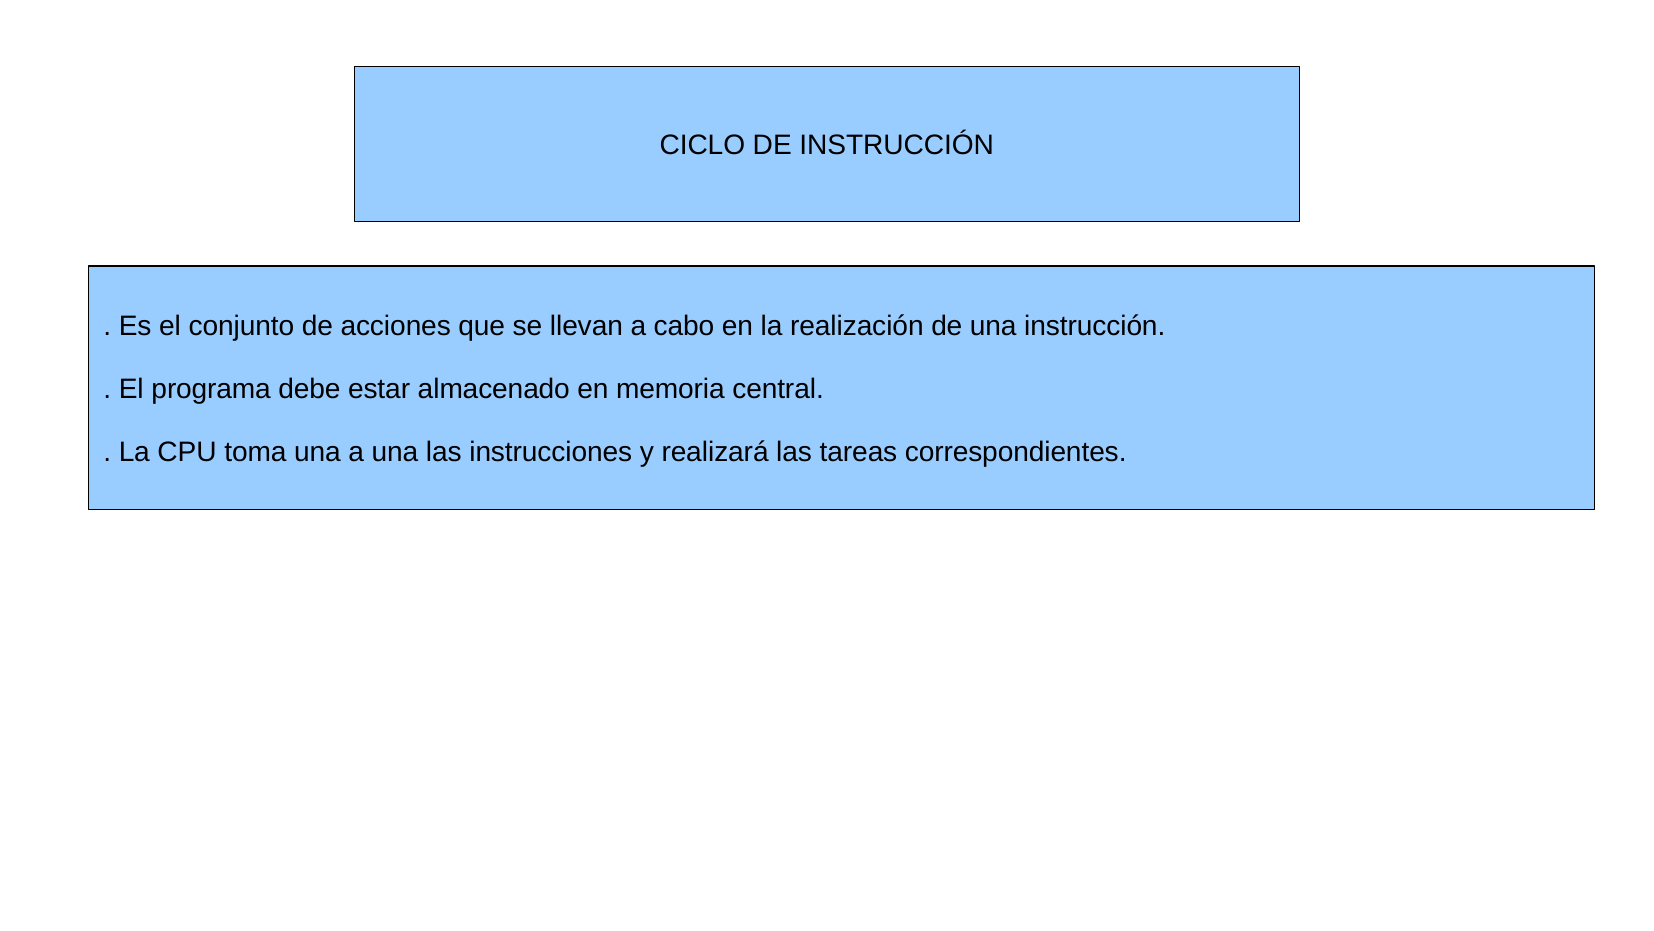

CICLO DE INSTRUCCIÓN
. Es el conjunto de acciones que se llevan a cabo en la realización de una instrucción.
. El programa debe estar almacenado en memoria central.
. La CPU toma una a una las instrucciones y realizará las tareas correspondientes.